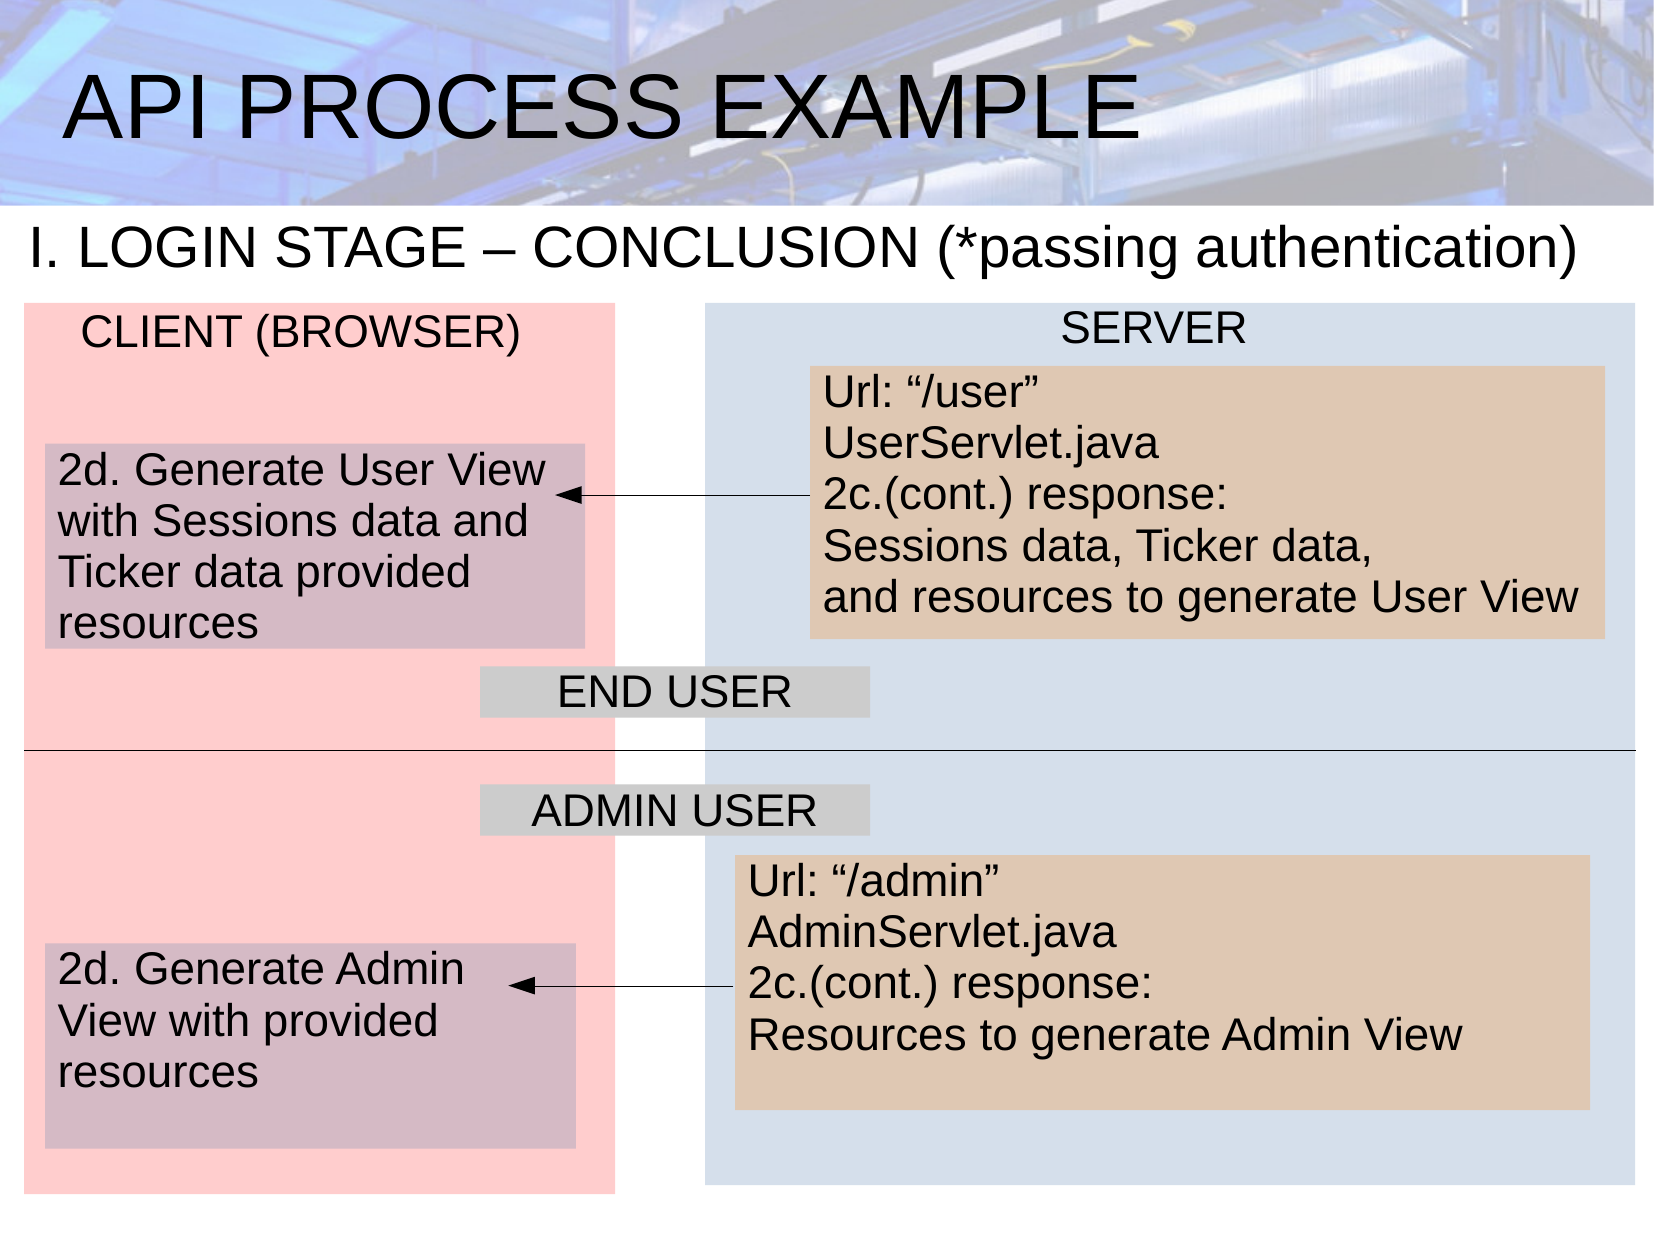

# API PROCESS EXAMPLE
I. LOGIN STAGE – CONCLUSION (*passing authentication)
SERVER
CLIENT (BROWSER)
 Url: “/user”
 UserServlet.java
 2c.(cont.) response:
 Sessions data, Ticker data,
 and resources to generate User View
 2d. Generate User View
 with Sessions data and
 Ticker data provided
 resources
END USER
ADMIN USER
 Url: “/admin”
 AdminServlet.java
 2c.(cont.) response:
 Resources to generate Admin View
 2d. Generate Admin
 View with provided
 resources